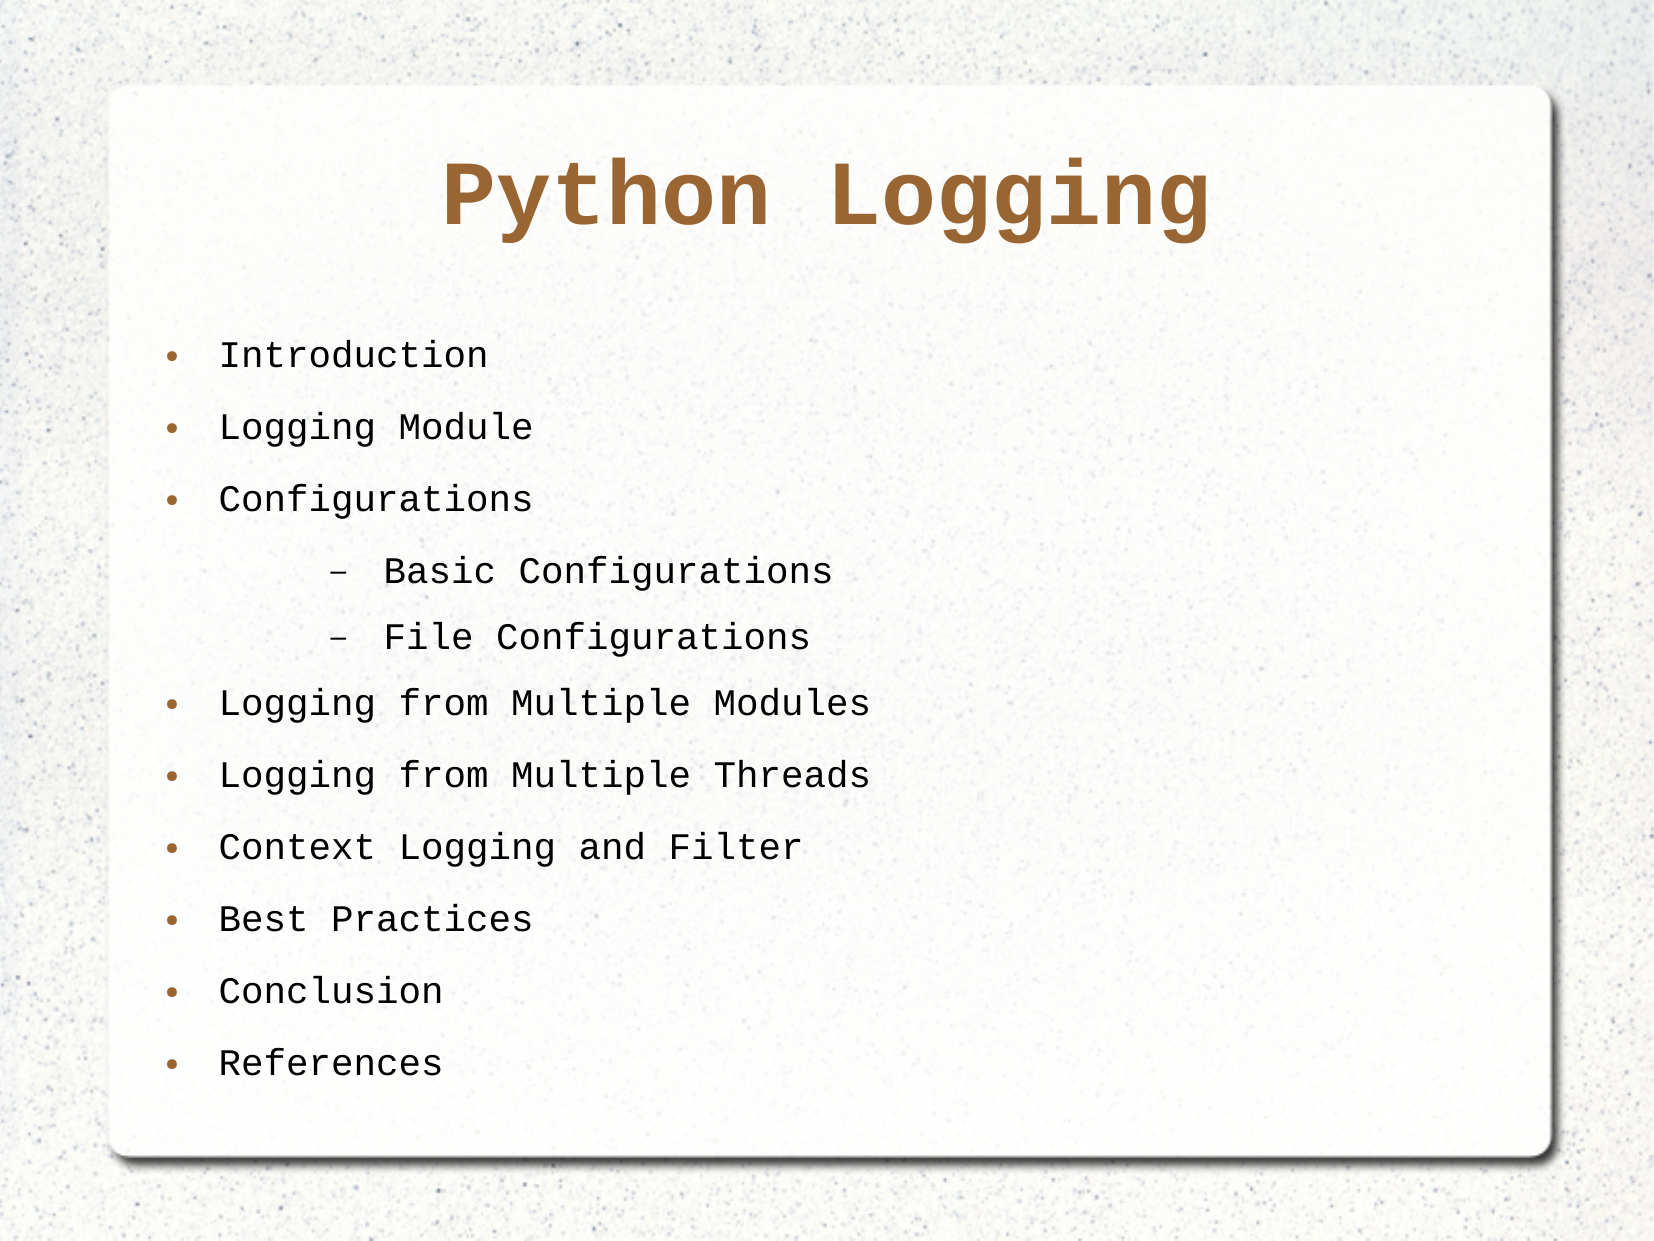

# Python Logging
Introduction
Logging Module
Configurations
Basic Configurations
File Configurations
Logging from Multiple Modules
Logging from Multiple Threads
Context Logging and Filter
Best Practices
Conclusion
References